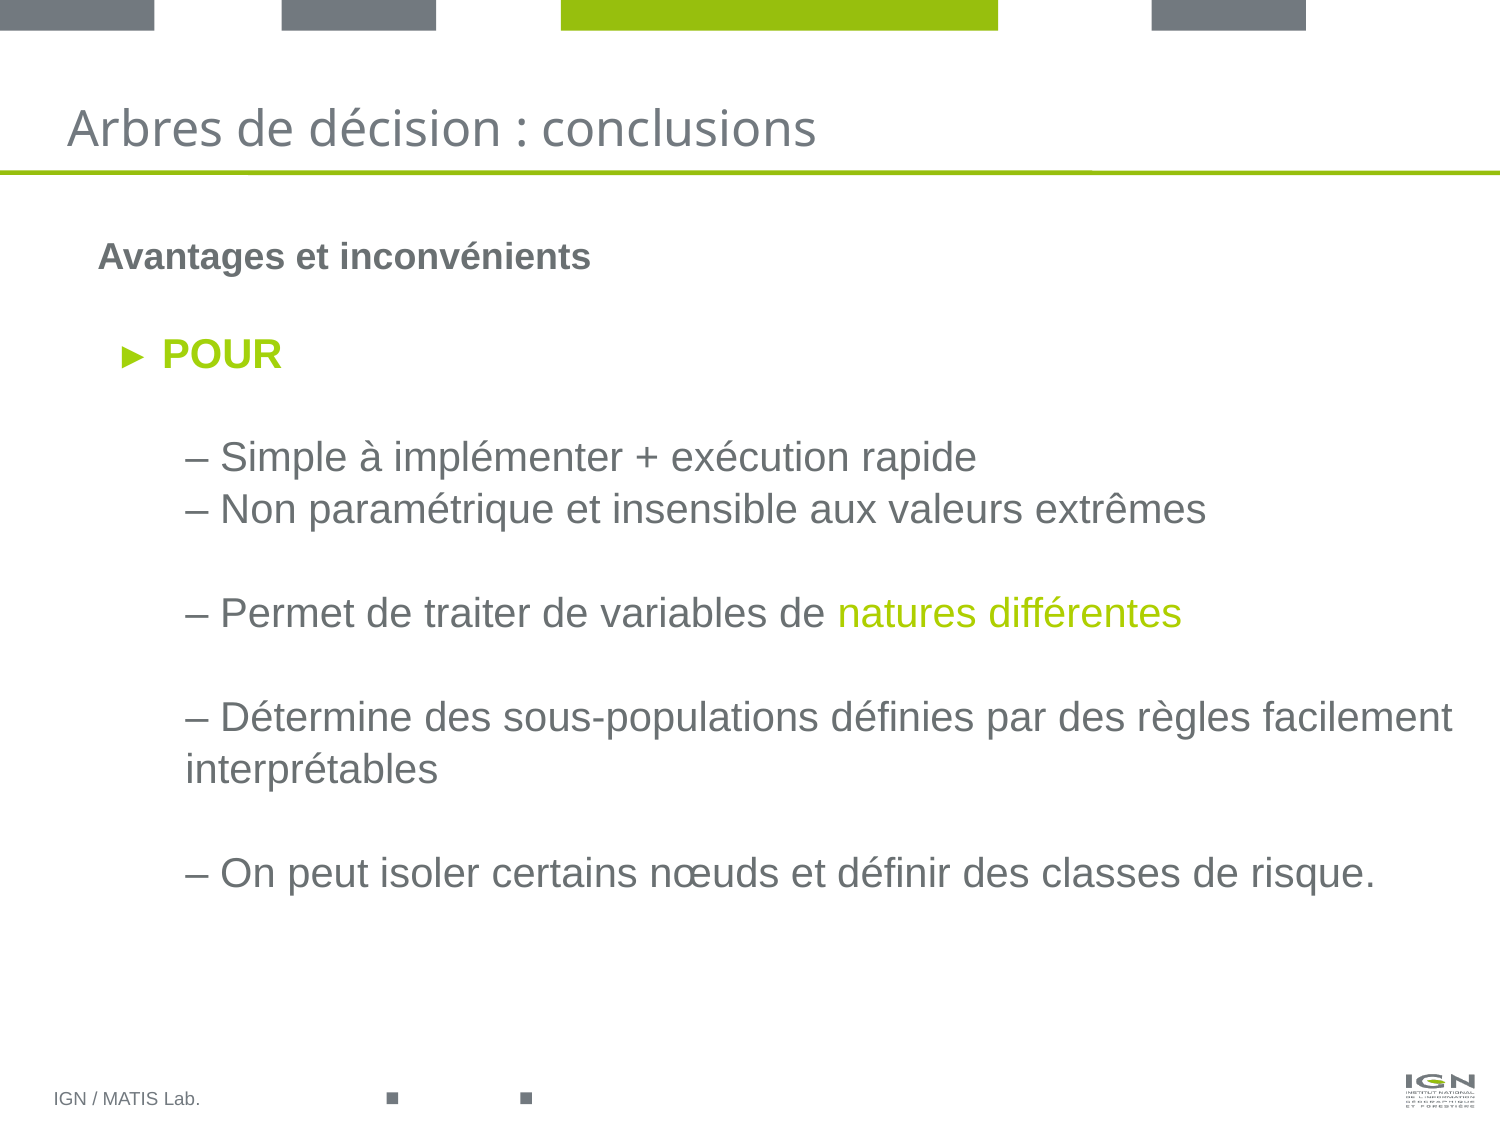

Arbres de décision : conclusions
► POUR
– Simple à implémenter + exécution rapide
– Non paramétrique et insensible aux valeurs extrêmes
– Permet de traiter de variables de natures différentes
– Détermine des sous-populations définies par des règles facilement interprétables
– On peut isoler certains nœuds et définir des classes de risque.
Avantages et inconvénients
IGN / MATIS Lab.